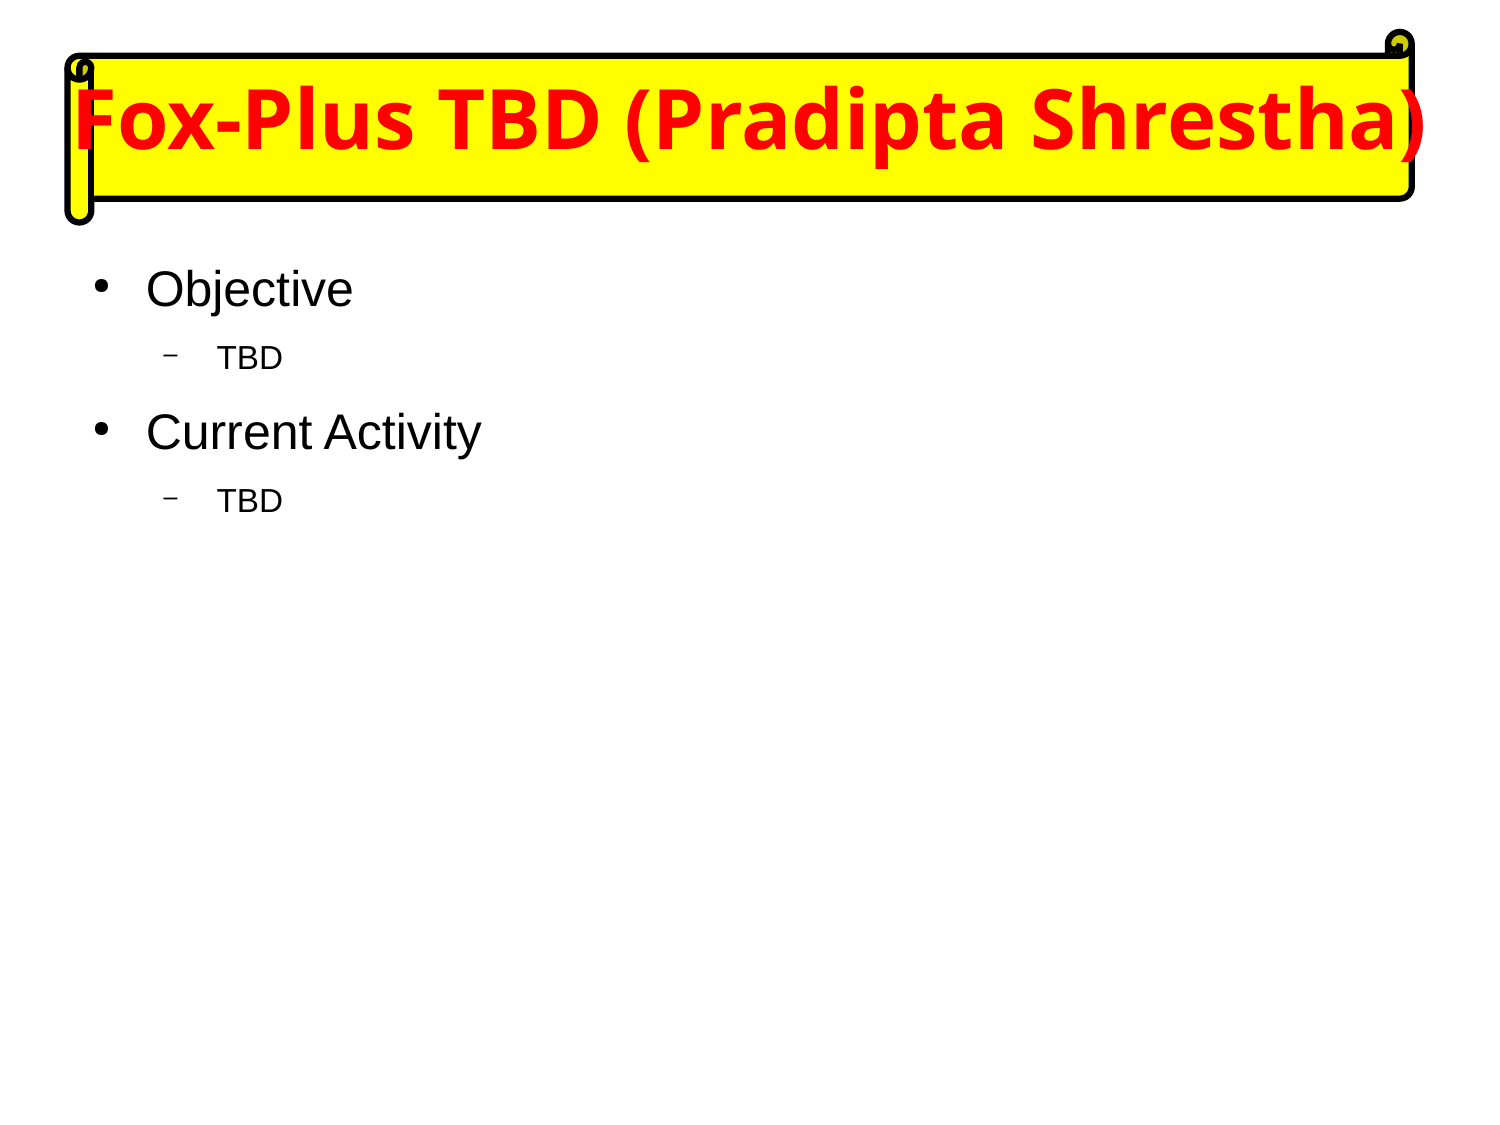

Fox-Plus TBD (Pradipta Shrestha)
# Objective
TBD
Current Activity
TBD